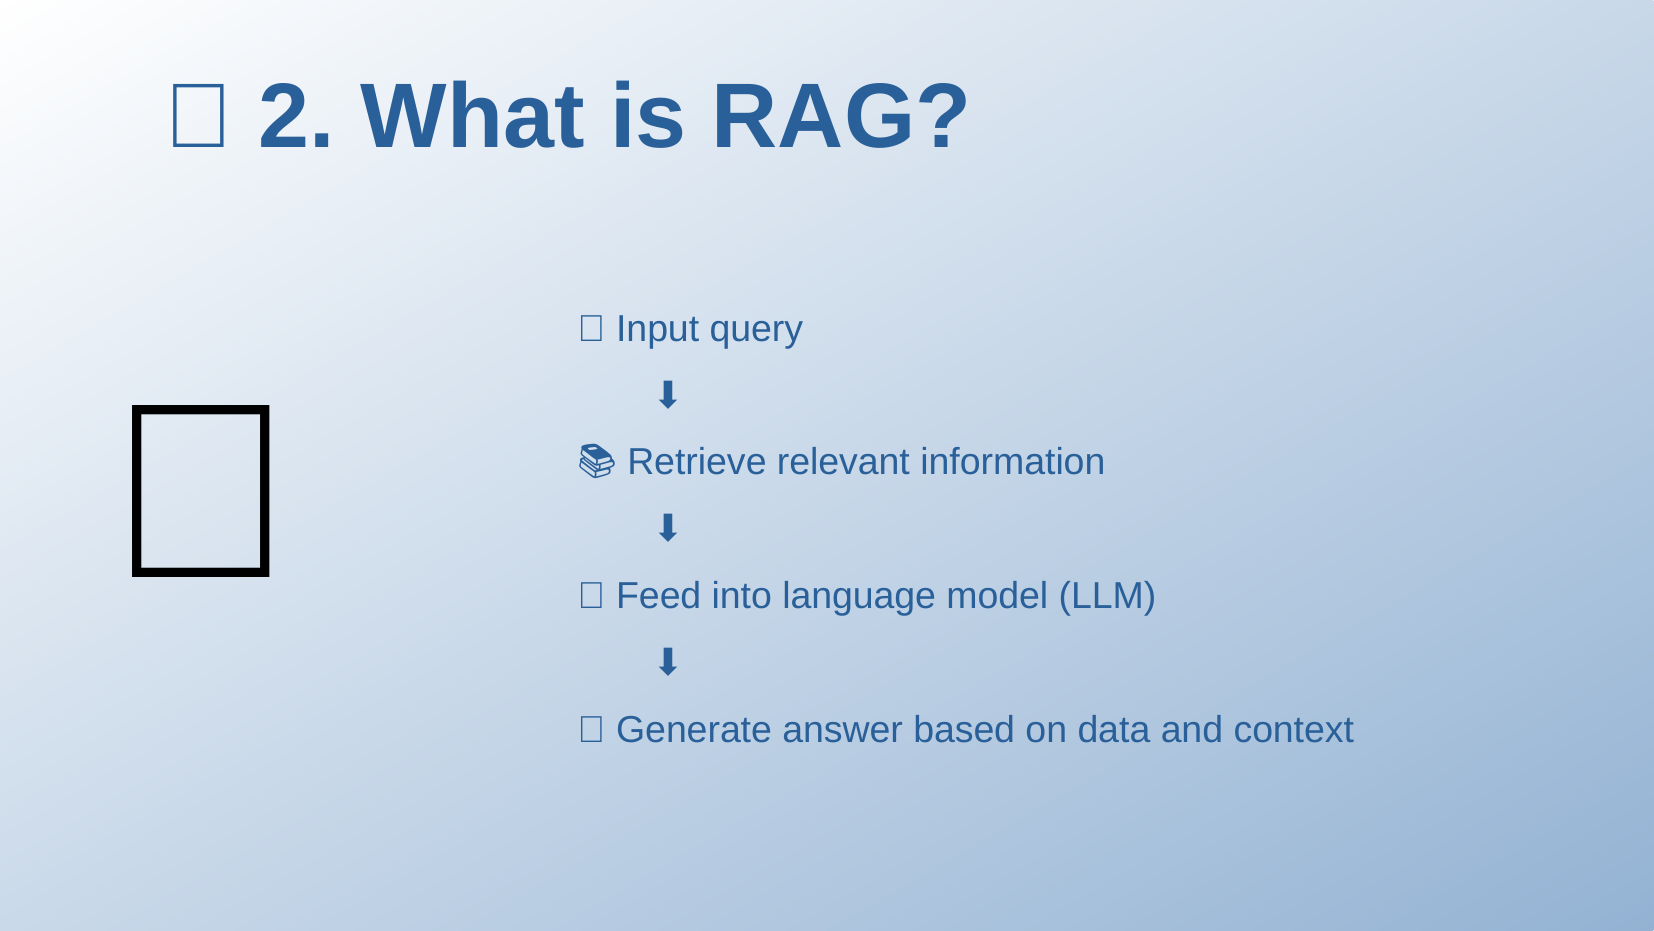

🧠 2. What is RAG?
💬 Input query
	⬇
📚 Retrieve relevant information
	⬇
🧠 Feed into language model (LLM)
	⬇️
✨ Generate answer based on data and context
🤖